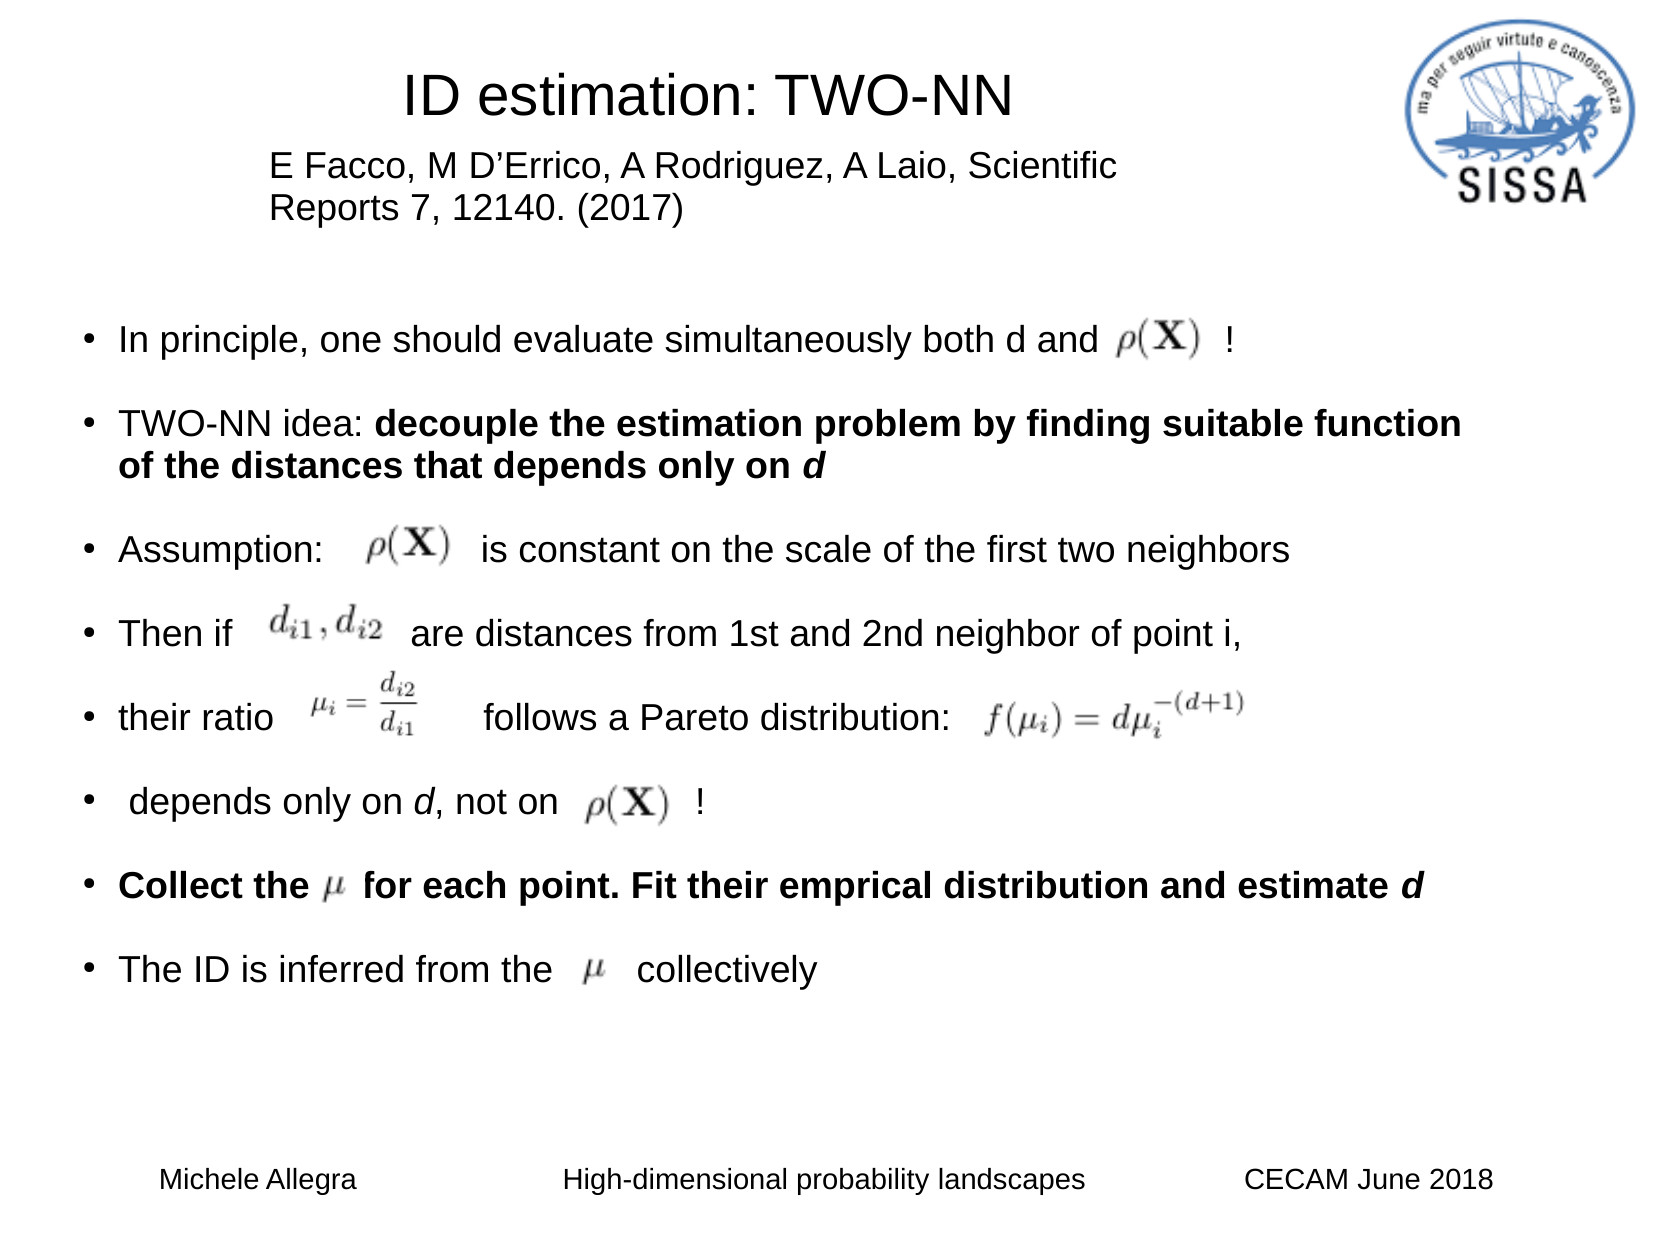

# ID estimation: TWO-NN
E Facco, M D’Errico, A Rodriguez, A Laio, Scientific Reports 7, 12140. (2017)
In principle, one should evaluate simultaneously both d and !
TWO-NN idea: decouple the estimation problem by finding suitable function
of the distances that depends only on d
Assumption: is constant on the scale of the first two neighbors
Then if are distances from 1st and 2nd neighbor of point i,
their ratio follows a Pareto distribution:
 depends only on d, not on !
Collect the for each point. Fit their emprical distribution and estimate d
The ID is inferred from the collectively
Michele Allegra High-dimensional probability landscapes CECAM June 2018